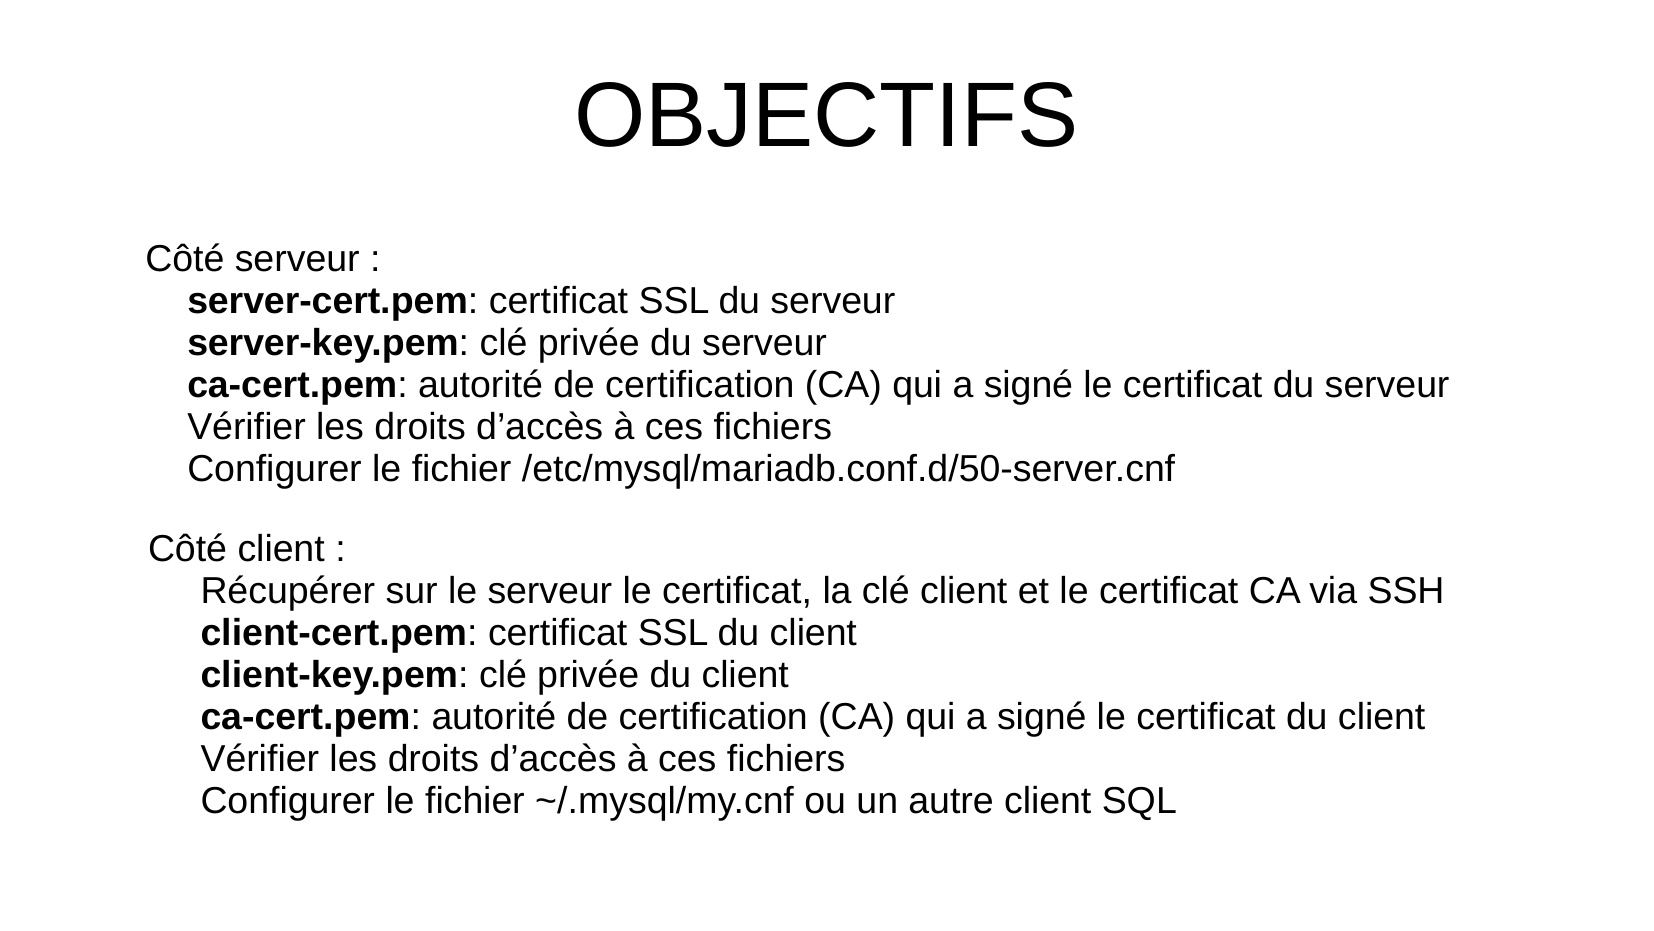

# OBJECTIFS
 Côté serveur :
 server-cert.pem: certificat SSL du serveur
 server-key.pem: clé privée du serveur
 ca-cert.pem: autorité de certification (CA) qui a signé le certificat du serveur
 Vérifier les droits d’accès à ces fichiers
 Configurer le fichier /etc/mysql/mariadb.conf.d/50-server.cnf
 Côté client :
 Récupérer sur le serveur le certificat, la clé client et le certificat CA via SSH
 client-cert.pem: certificat SSL du client
 client-key.pem: clé privée du client
 ca-cert.pem: autorité de certification (CA) qui a signé le certificat du client
 Vérifier les droits d’accès à ces fichiers
 Configurer le fichier ~/.mysql/my.cnf ou un autre client SQL